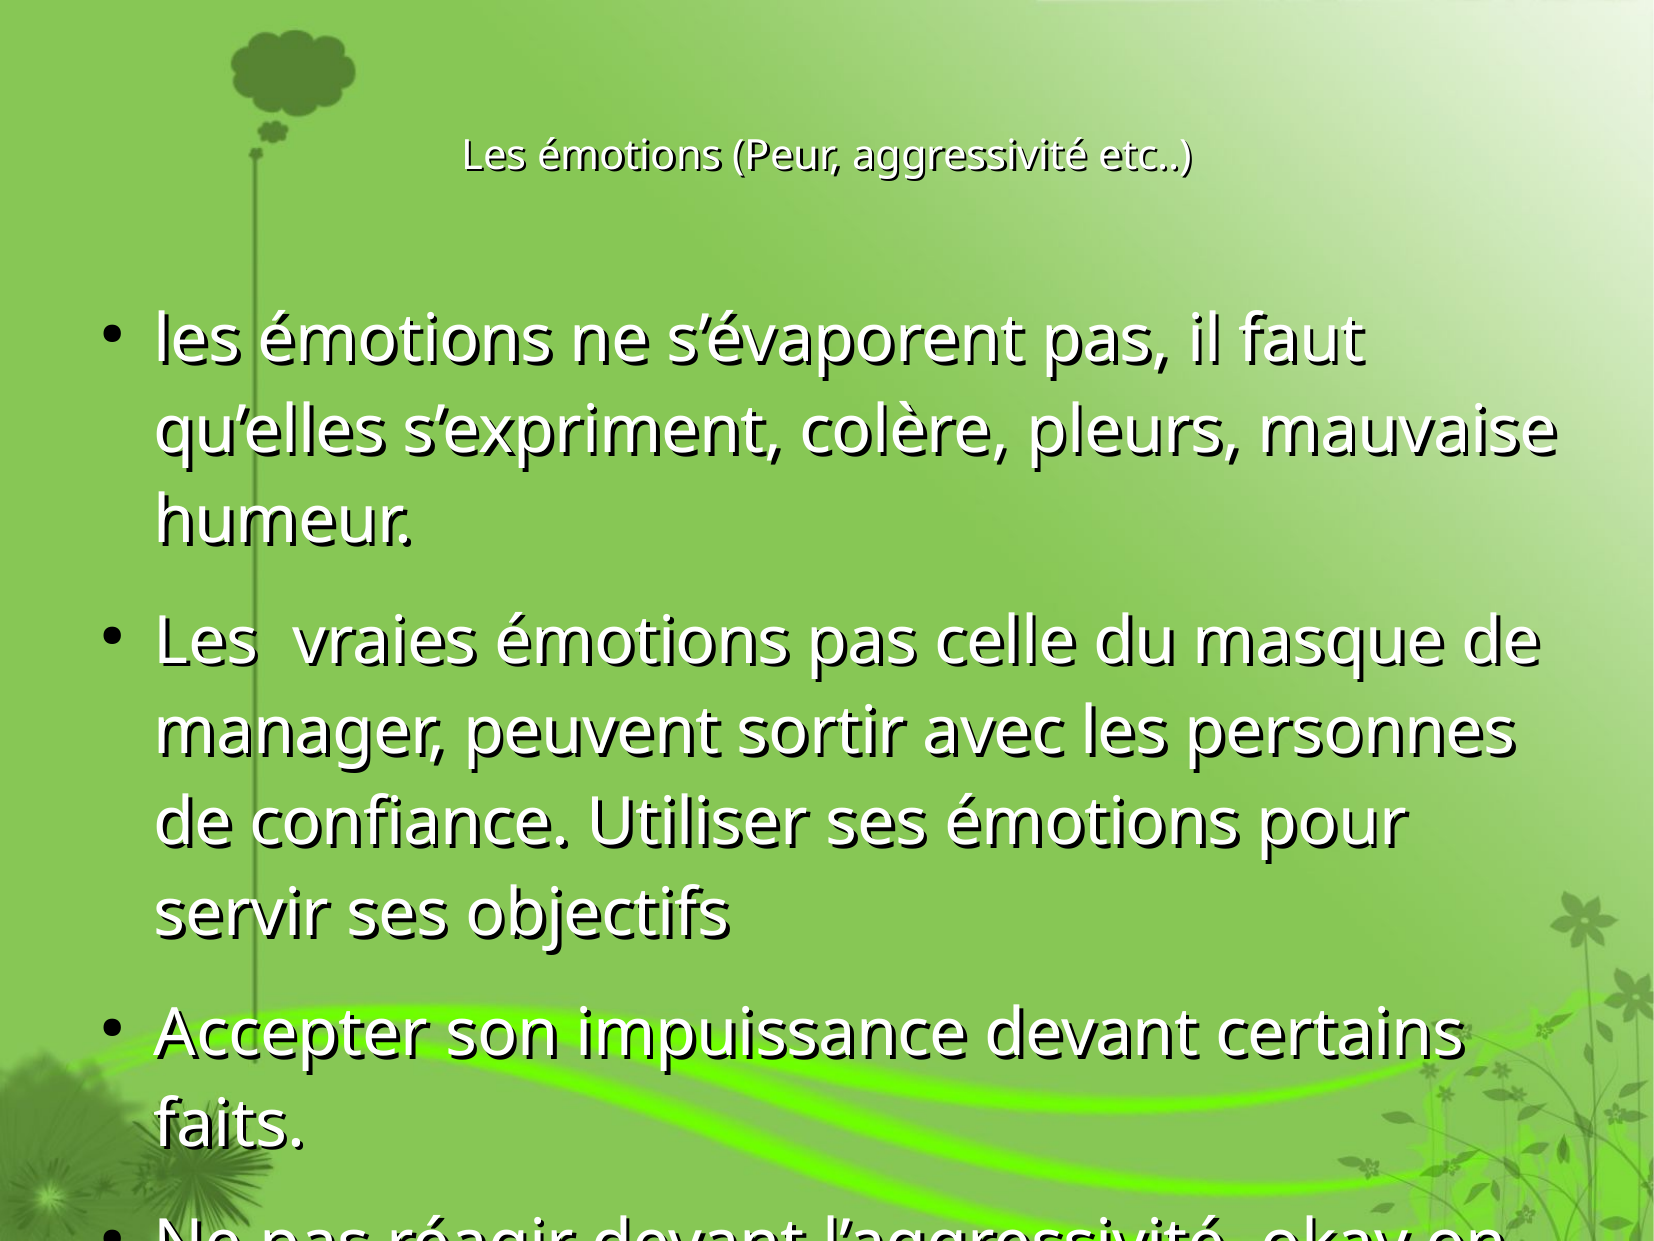

# Les émotions (Peur, aggressivité etc..)
les émotions ne s’évaporent pas, il faut qu’elles s’expriment, colère, pleurs, mauvaise humeur.
Les vraies émotions pas celle du masque de manager, peuvent sortir avec les personnes de confiance. Utiliser ses émotions pour servir ses objectifs
Accepter son impuissance devant certains faits.
Ne pas réagir devant l’aggressivité, okay on en parle après ensemble en tête à tête (Bilatéral)